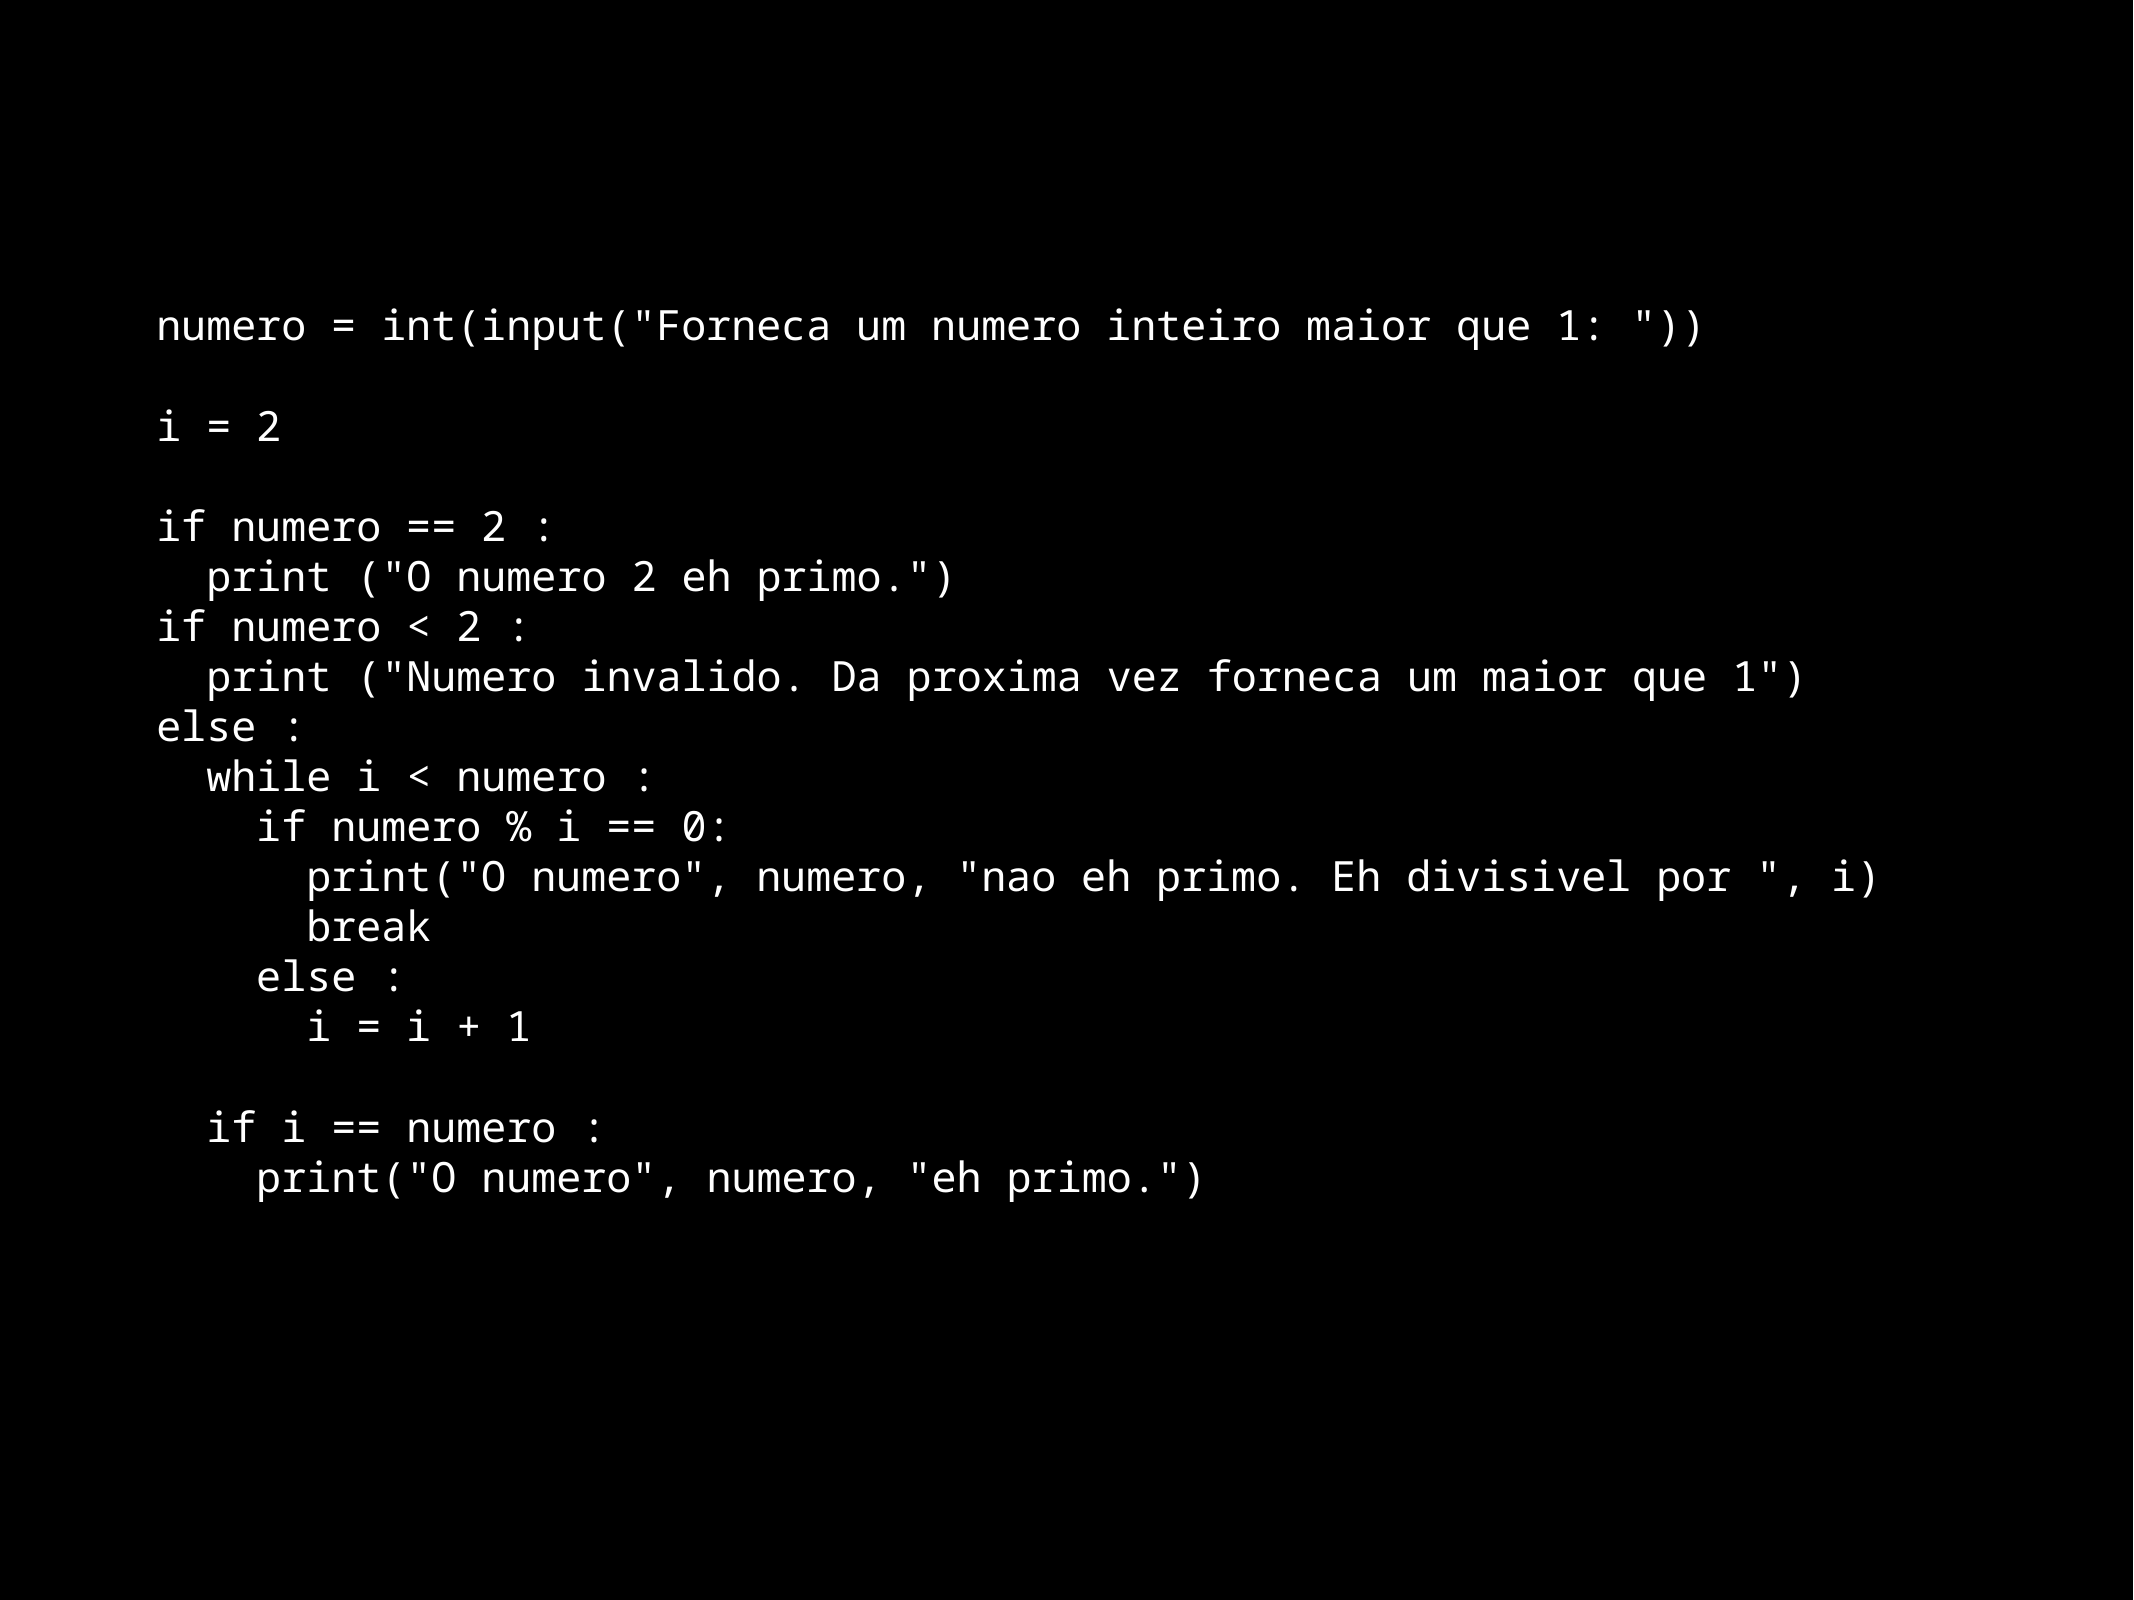

# numero = int(input("Forneca um numero inteiro maior que 1: "))
i = 2
if numero == 2 :
 print ("O numero 2 eh primo.")
if numero < 2 :
 print ("Numero invalido. Da proxima vez forneca um maior que 1")
else :
 while i < numero :
 if numero % i == 0:
 print("O numero", numero, "nao eh primo. Eh divisivel por ", i)
 break
 else :
 i = i + 1
 if i == numero :
 print("O numero", numero, "eh primo.")